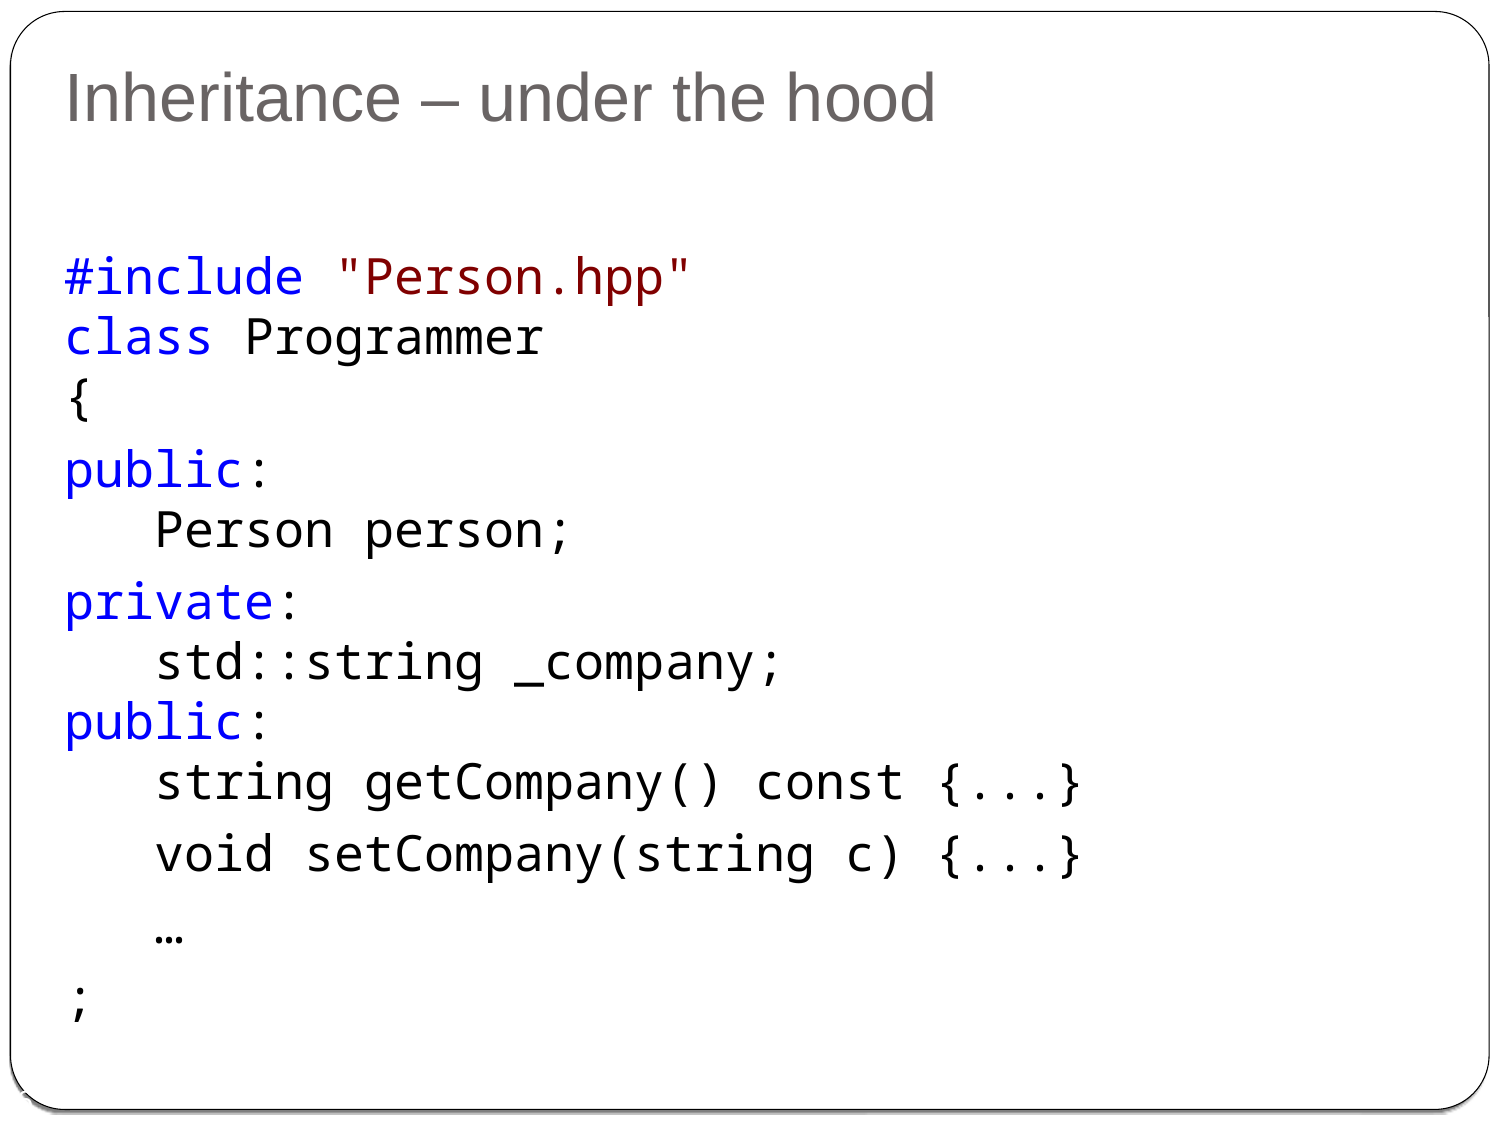

# Inheritance – under the hood
#include "Person.hpp"
class Programmer
{
public:
 Person person;
private:
   std::string _company;
public:
 string getCompany() const {...}
 void setCompany(string c) {...}
 …
;